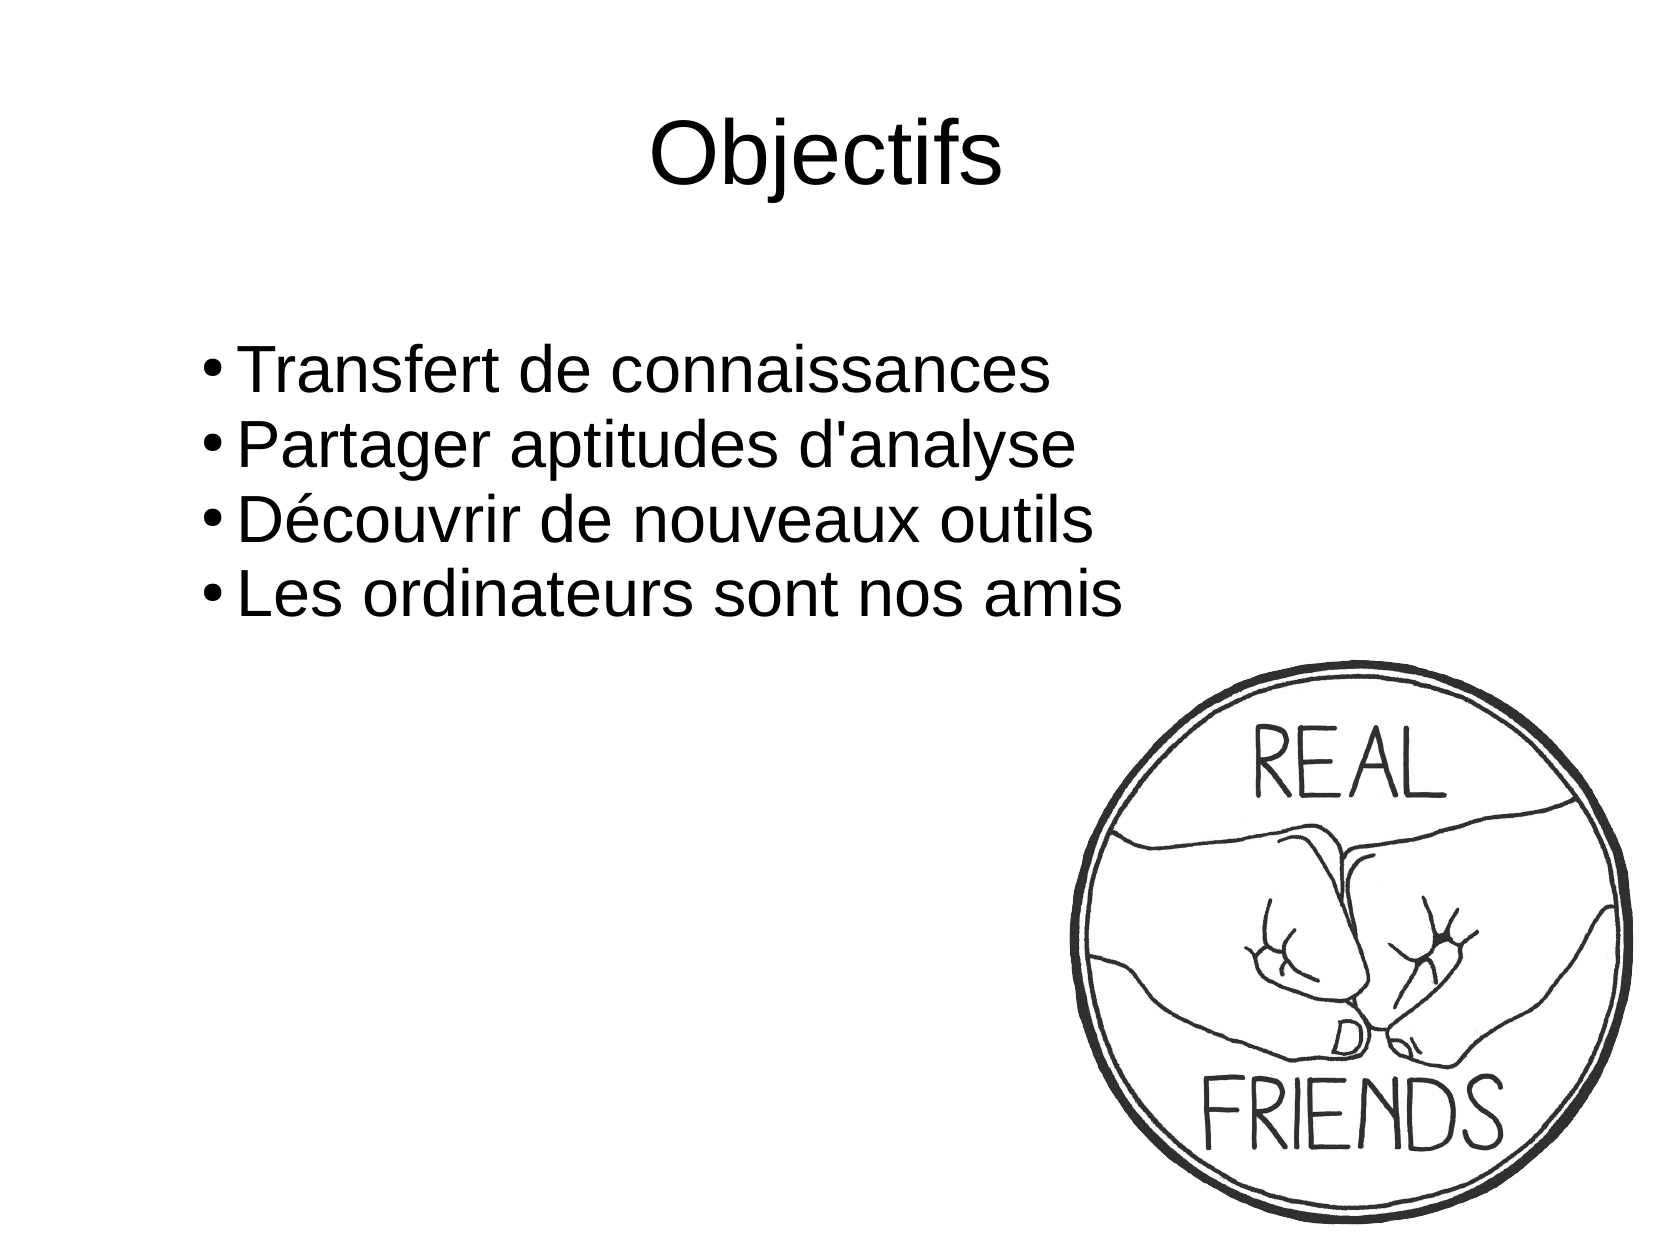

# Objectifs
Transfert de connaissances
Partager aptitudes d'analyse
Découvrir de nouveaux outils
Les ordinateurs sont nos amis